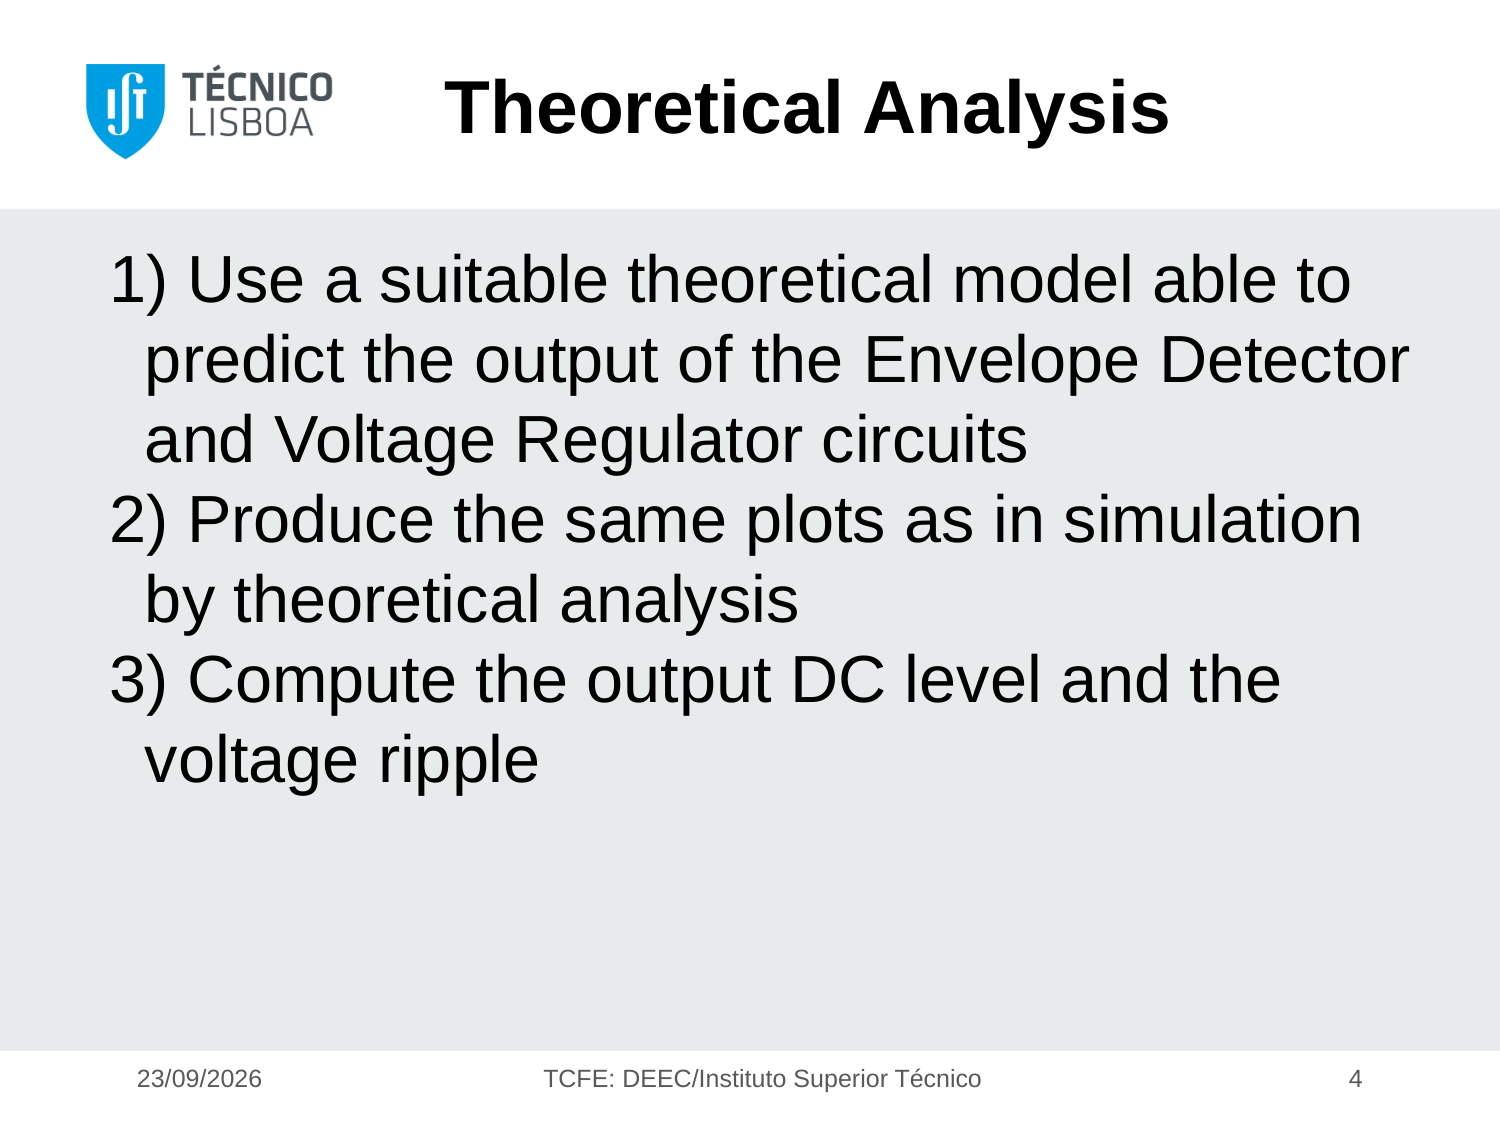

# Theoretical Analysis
 Use a suitable theoretical model able to predict the output of the Envelope Detector and Voltage Regulator circuits
 Produce the same plots as in simulation by theoretical analysis
 Compute the output DC level and the voltage ripple
bla
4